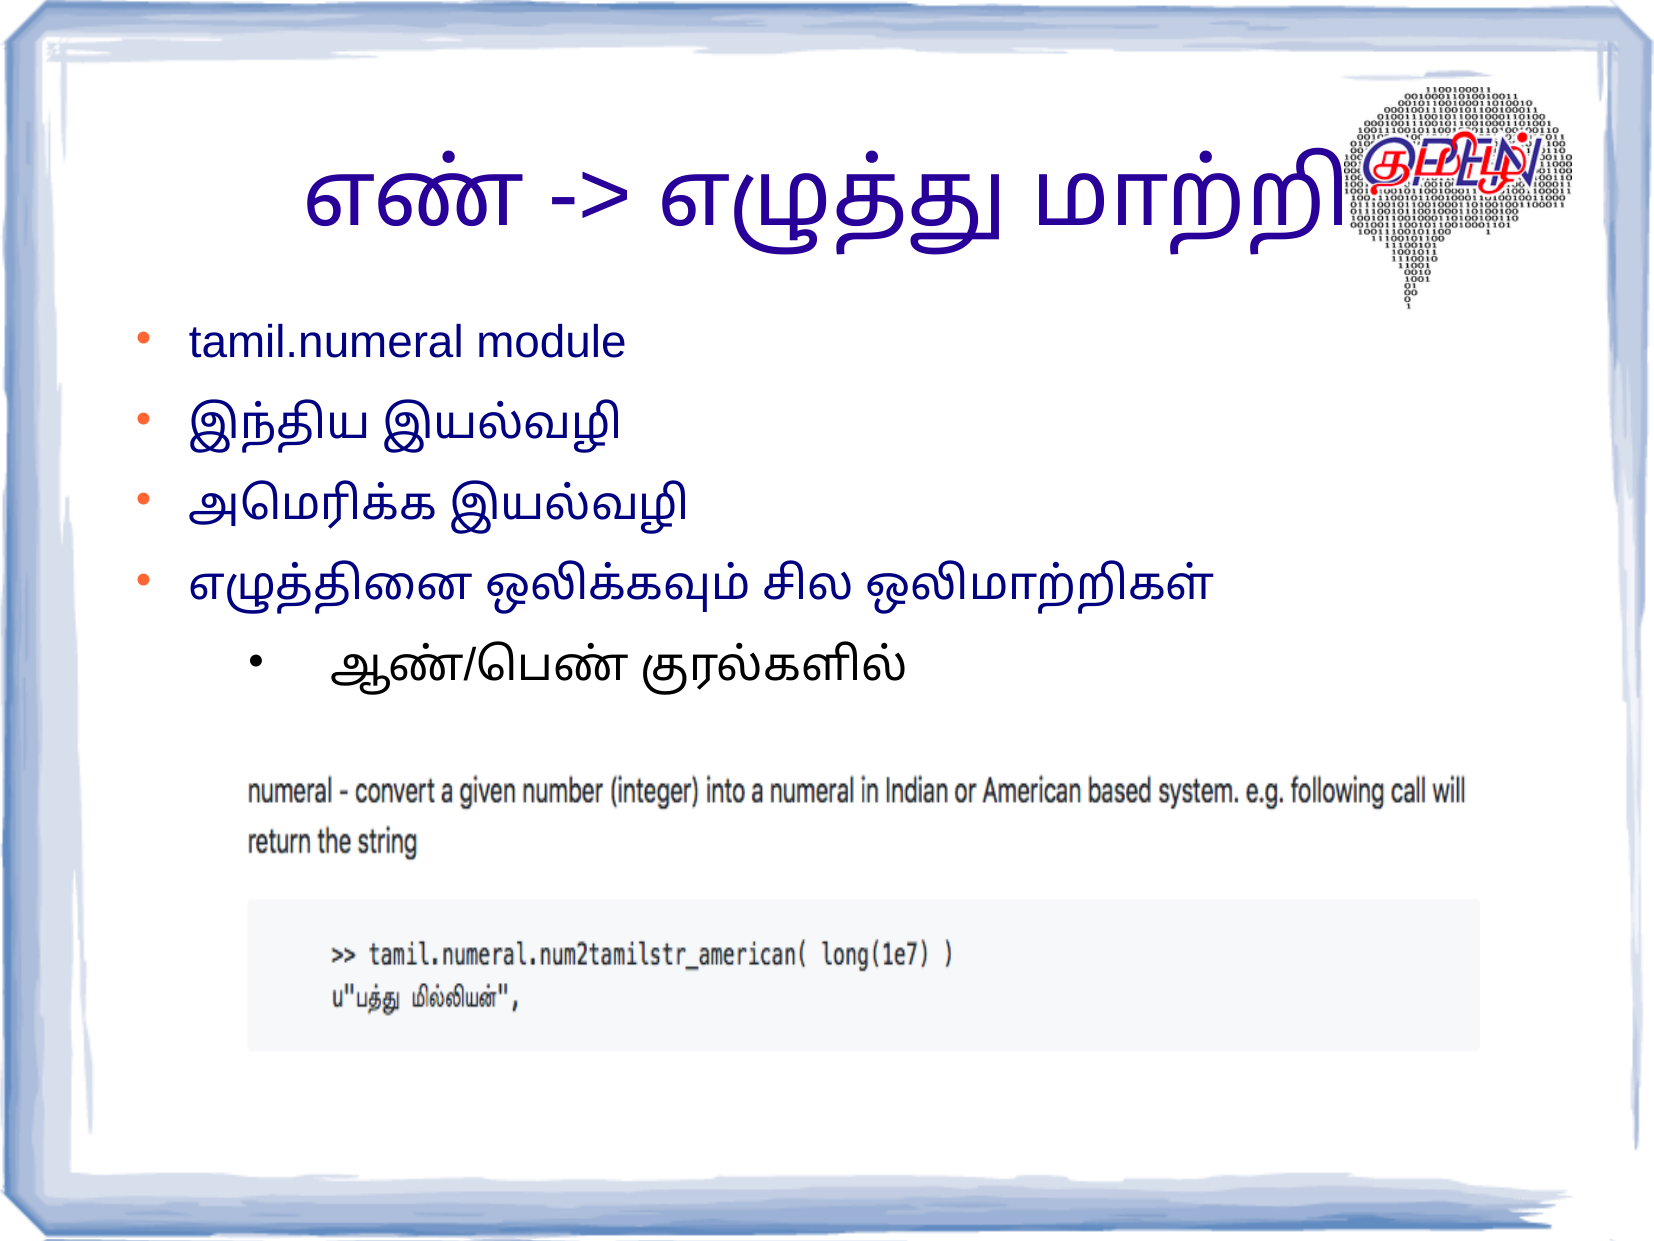

# எண் -> எழுத்து மாற்றி
tamil.numeral module
இந்திய இயல்வழி
அமெரிக்க இயல்வழி
எழுத்தினை ஒலிக்கவும் சில ஒலிமாற்றிகள்
ஆண்/பெண் குரல்களில்